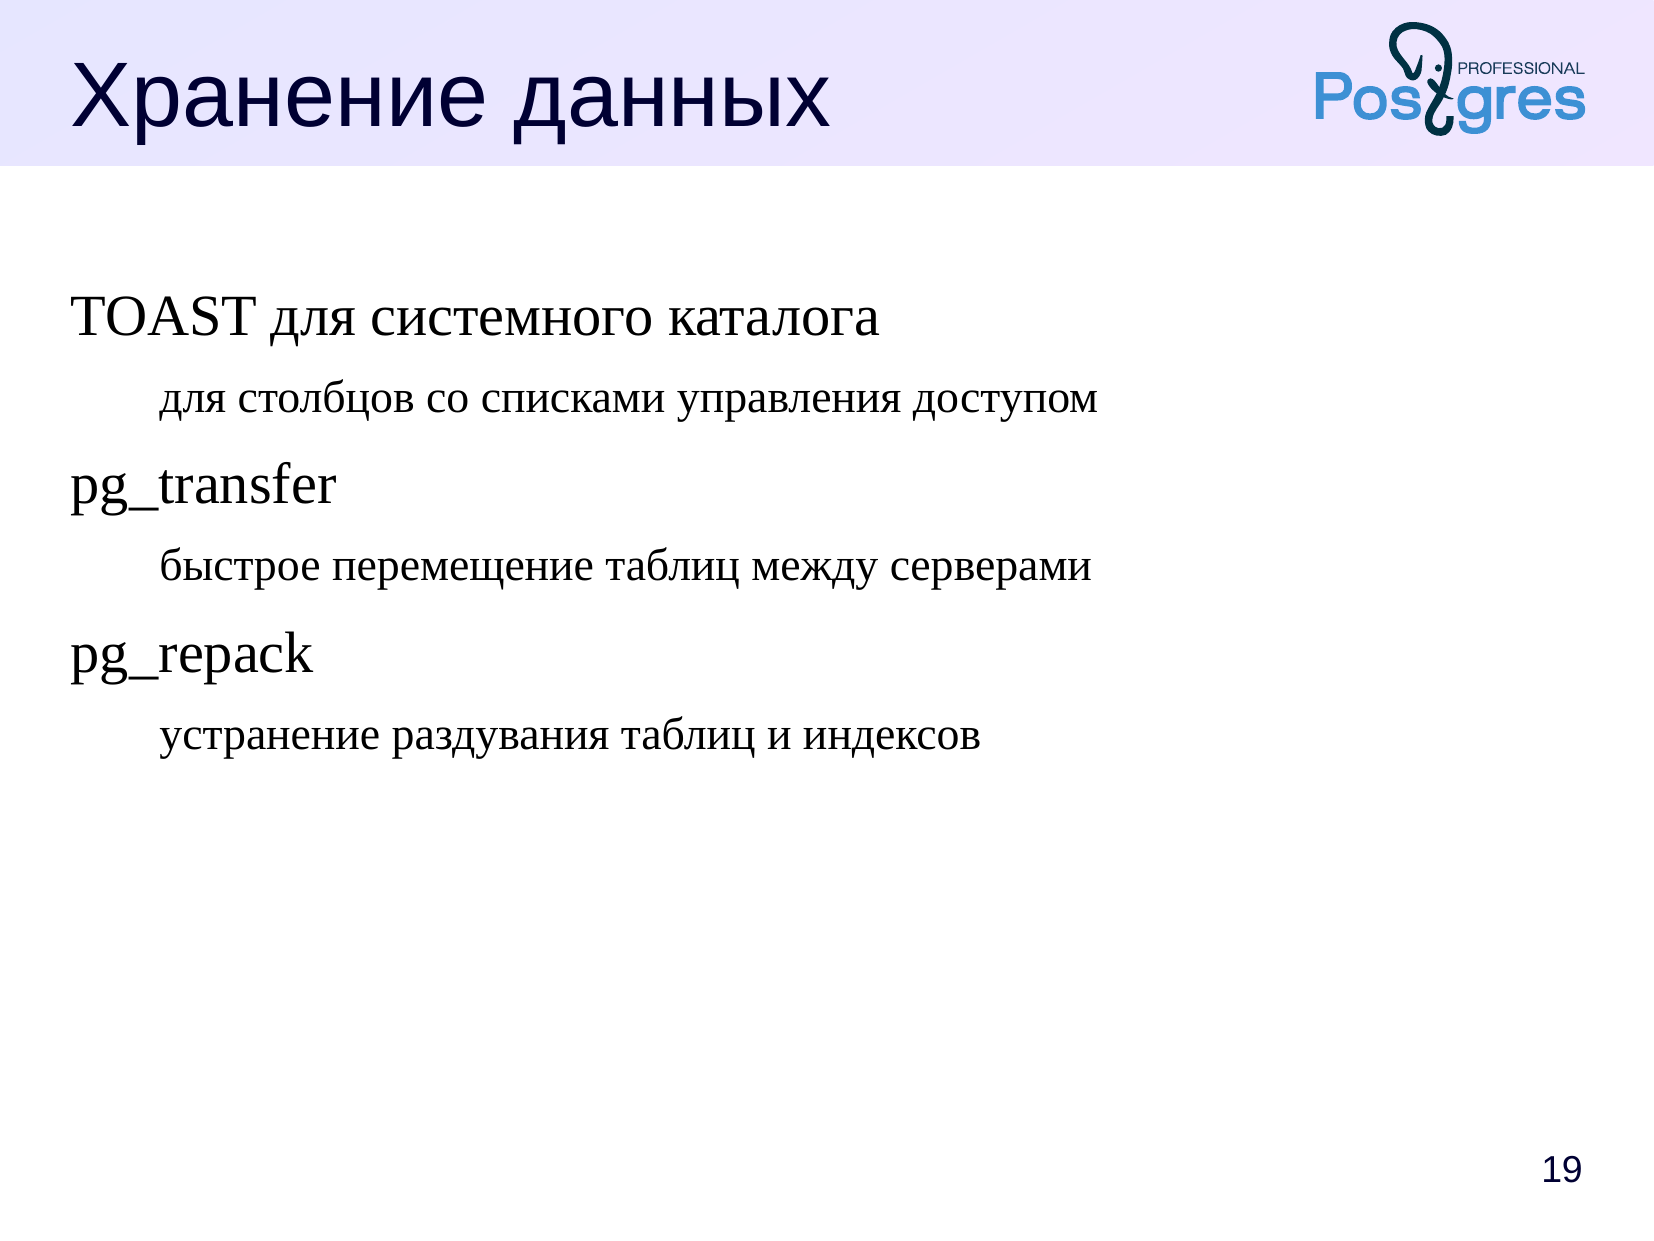

# Хранение данных
TOAST для системного каталога
для столбцов со списками управления доступом
pg_transfer
быстрое перемещение таблиц между серверами
pg_repack
устранение раздувания таблиц и индексов